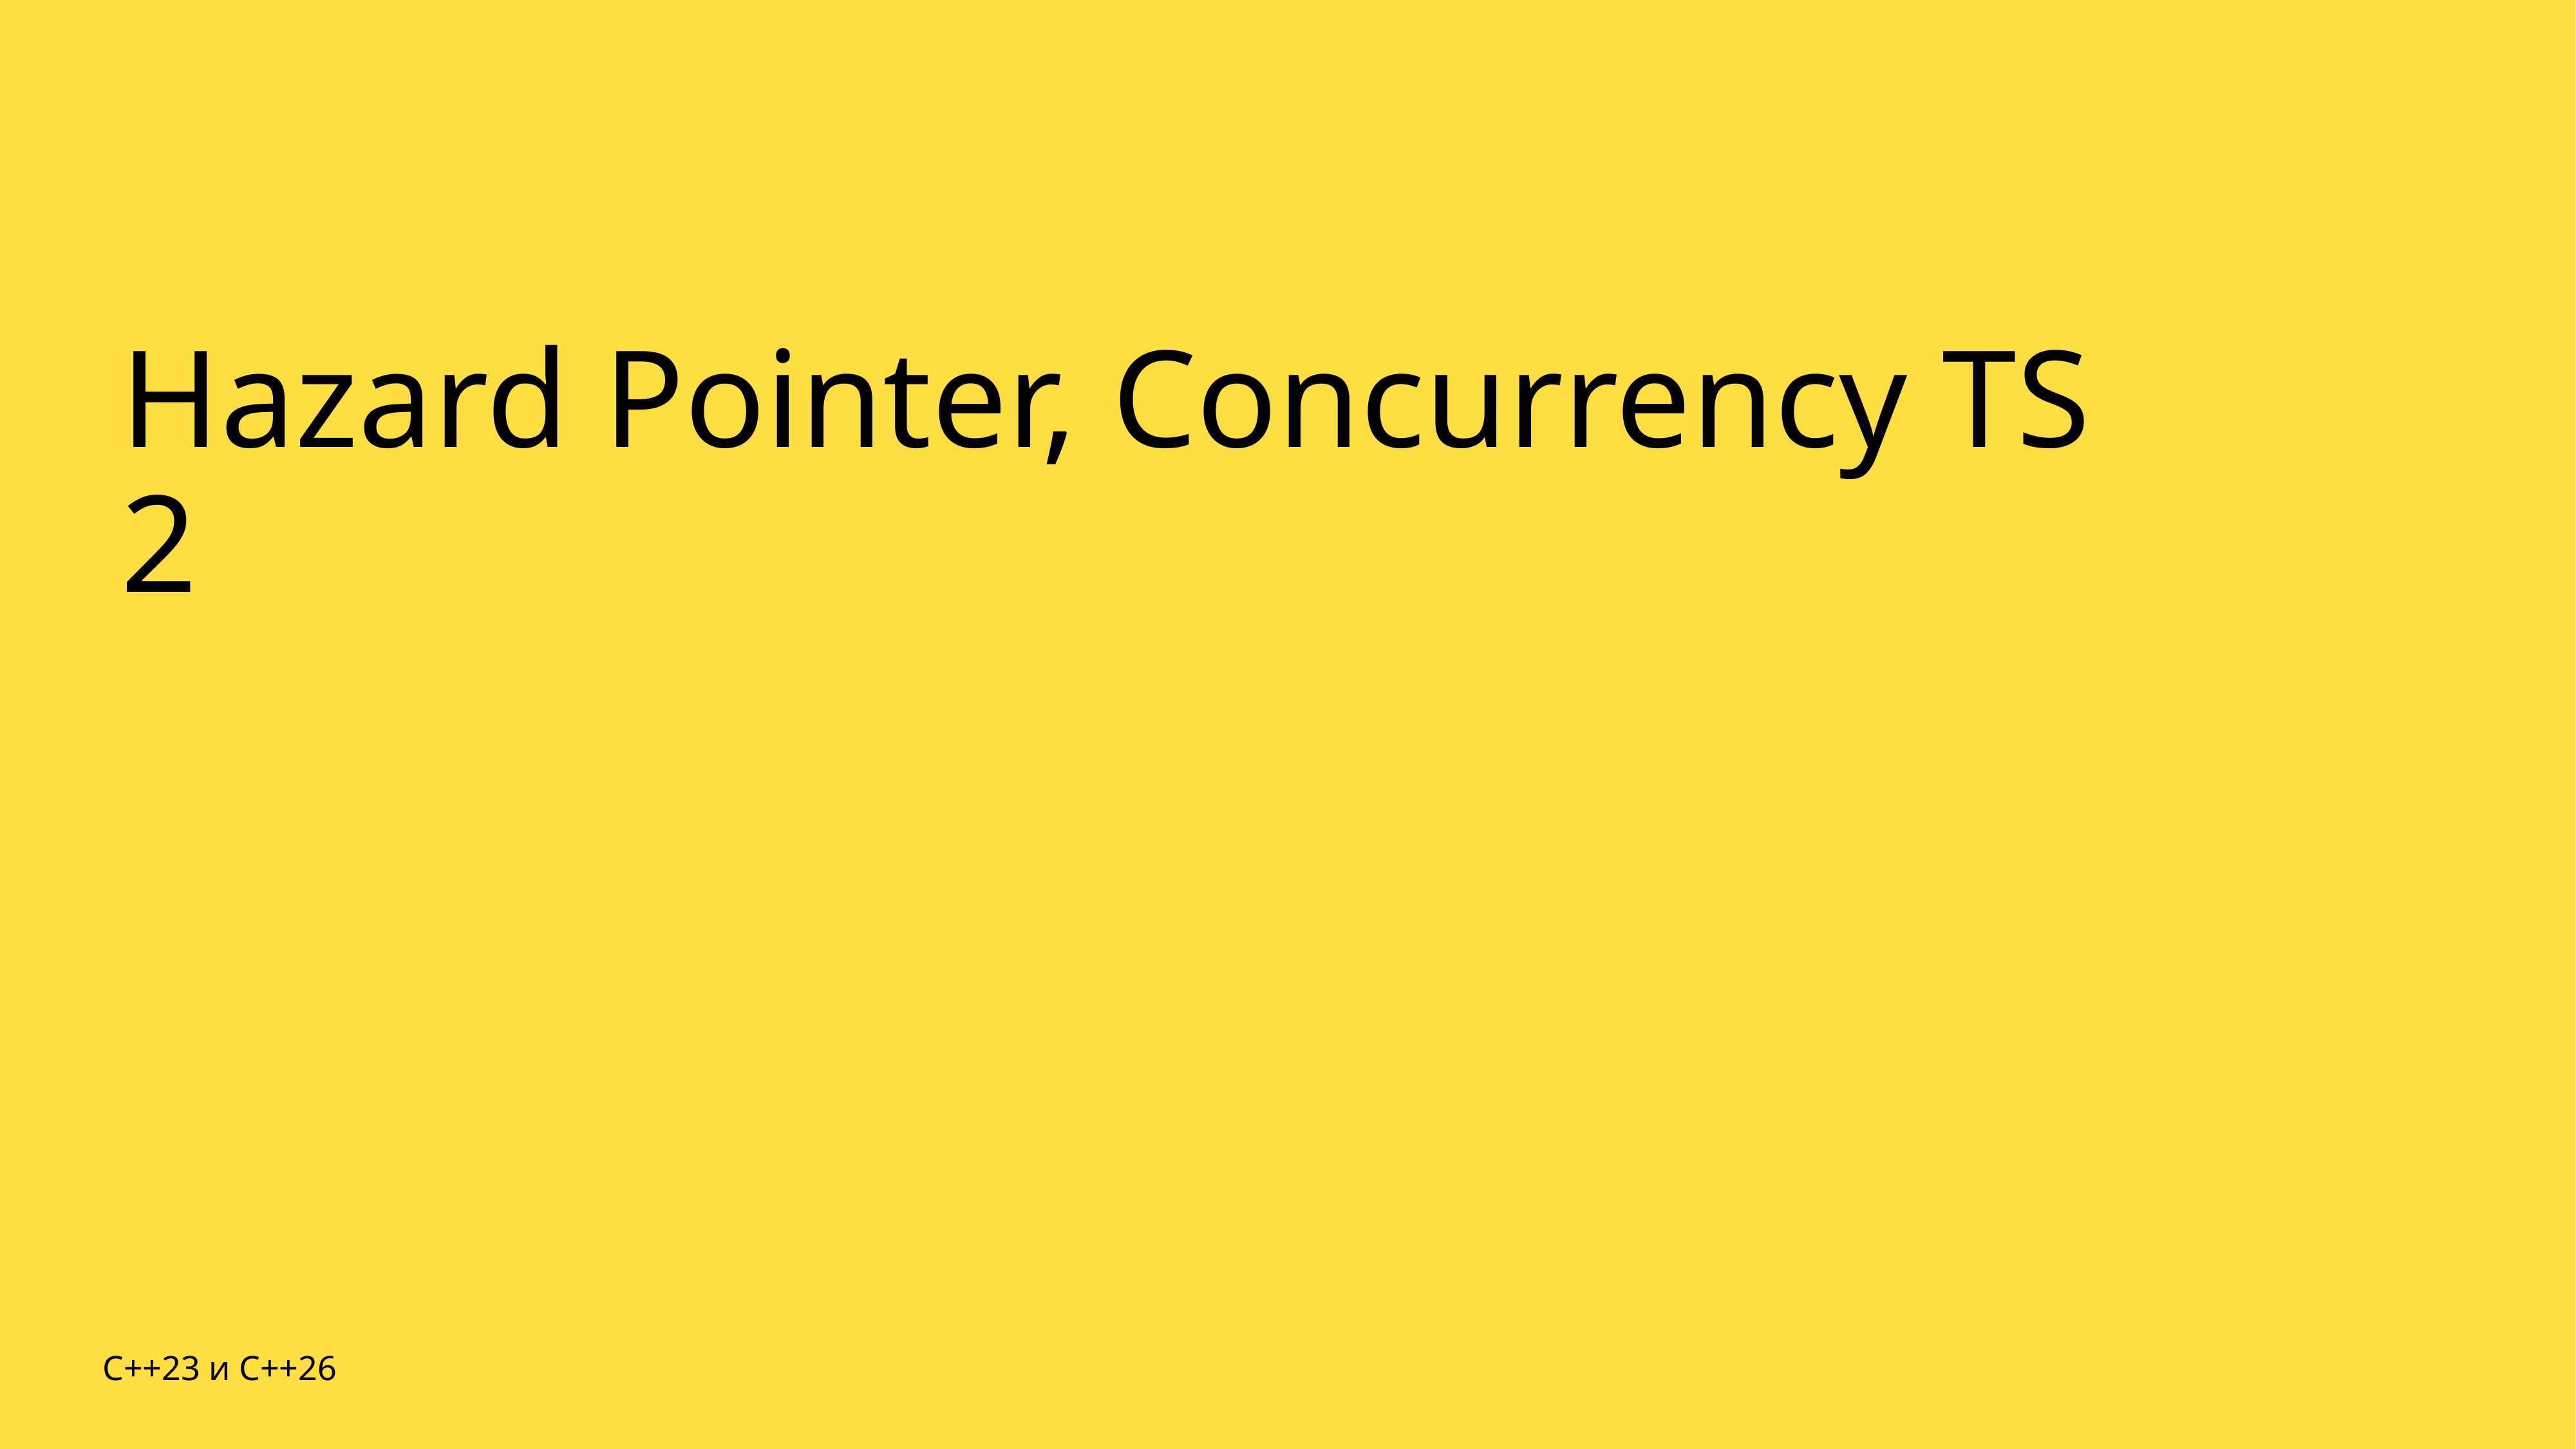

# Hazard Pointer, Concurrency TS 2
C++23 и C++26